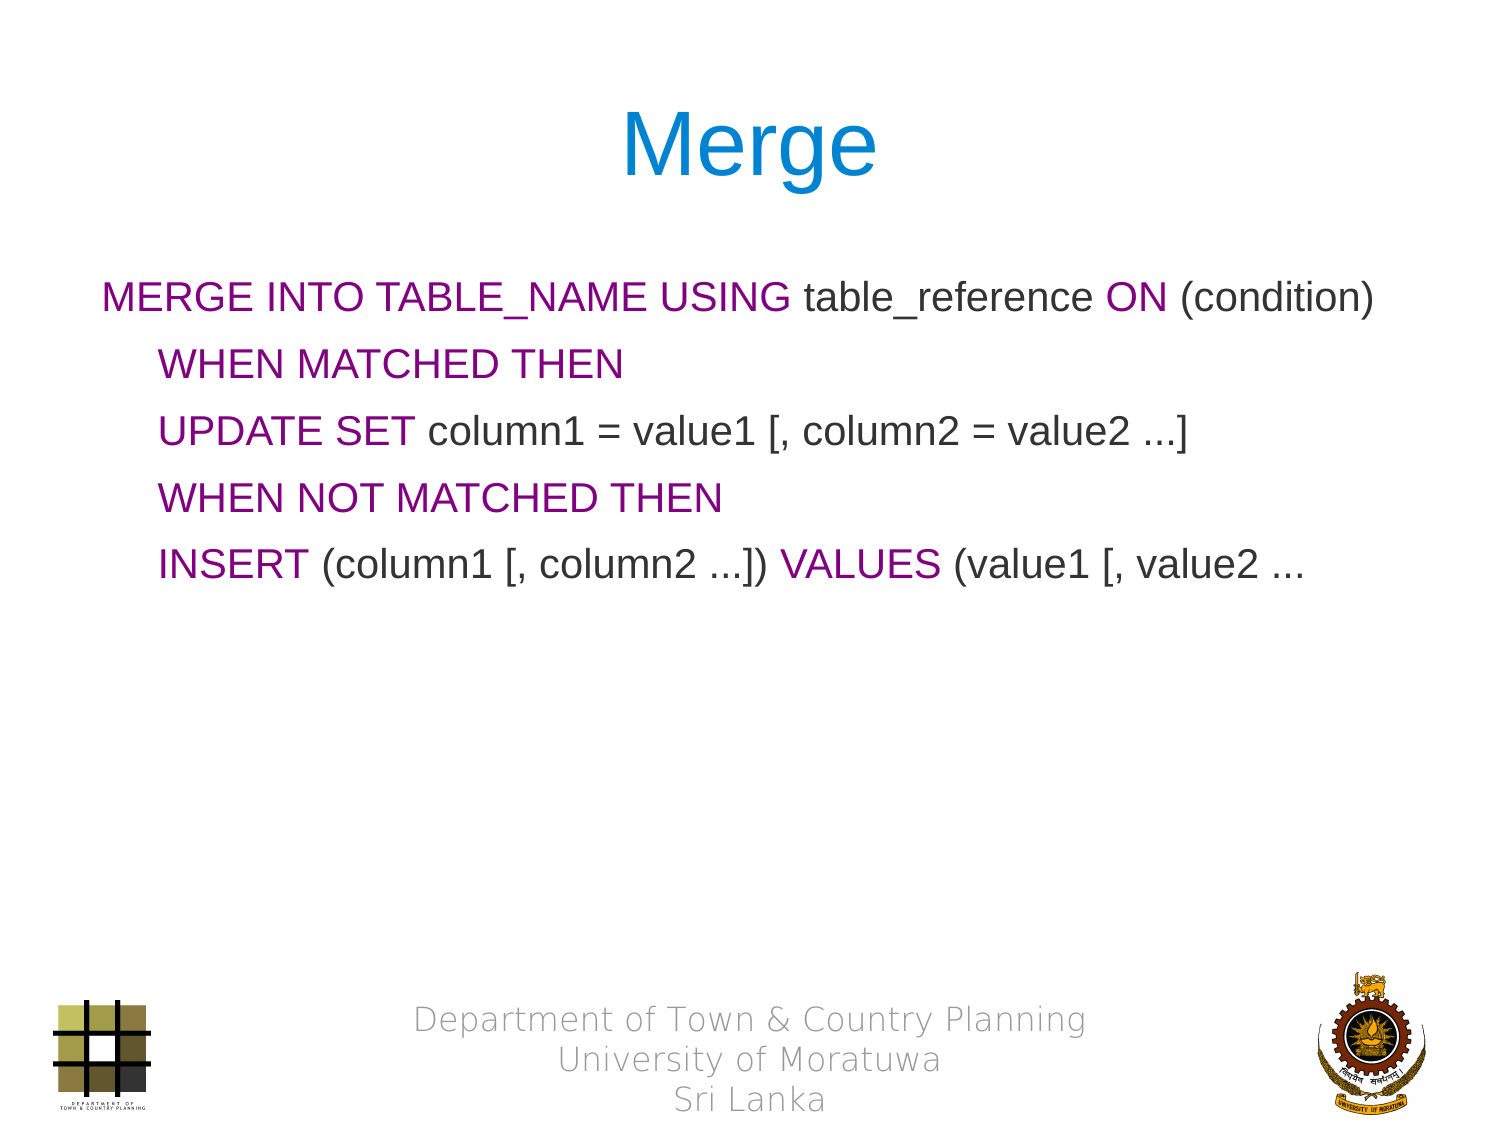

# Merge
 MERGE INTO TABLE_NAME USING table_reference ON (condition)
 WHEN MATCHED THEN
 UPDATE SET column1 = value1 [, column2 = value2 ...]
 WHEN NOT MATCHED THEN
 INSERT (column1 [, column2 ...]) VALUES (value1 [, value2 ...